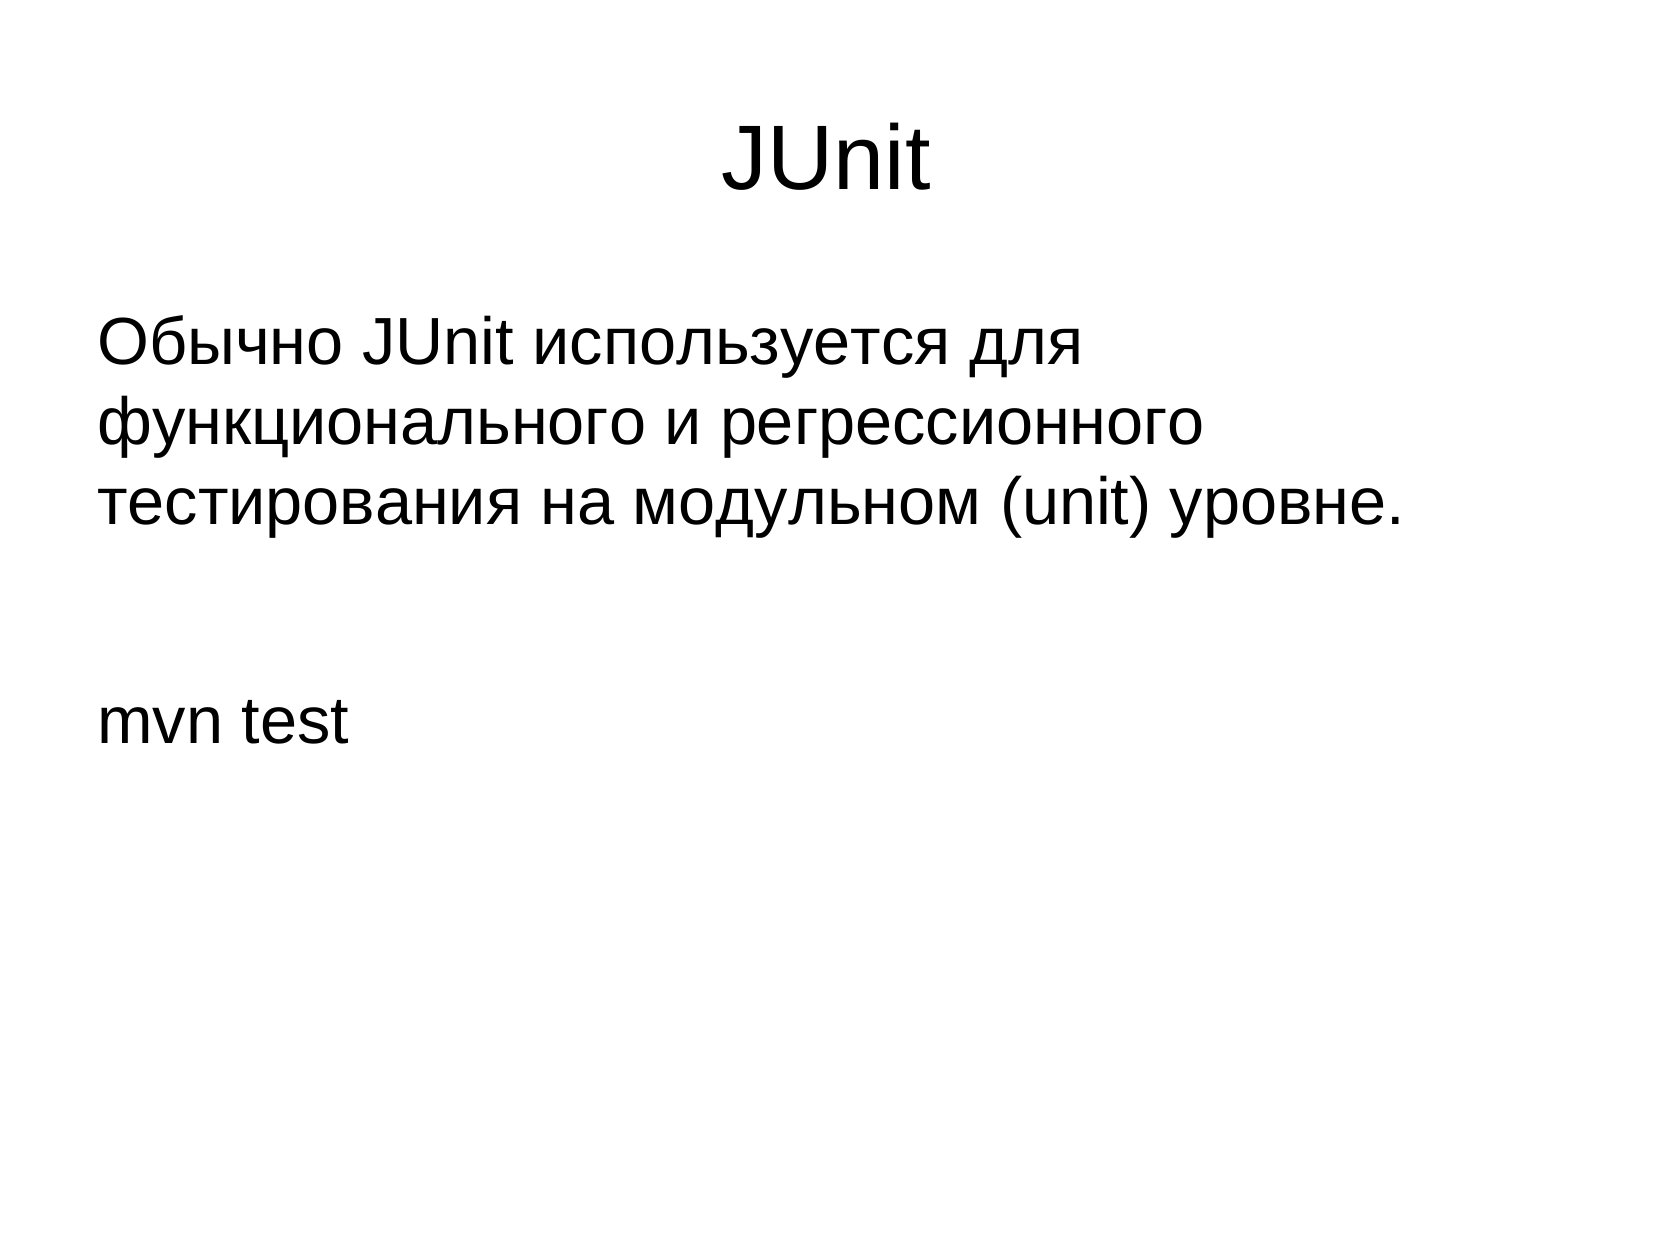

# JUnit
Обычно JUnit используется для функционального и регрессионного тестирования на модульном (unit) уровне.
mvn test